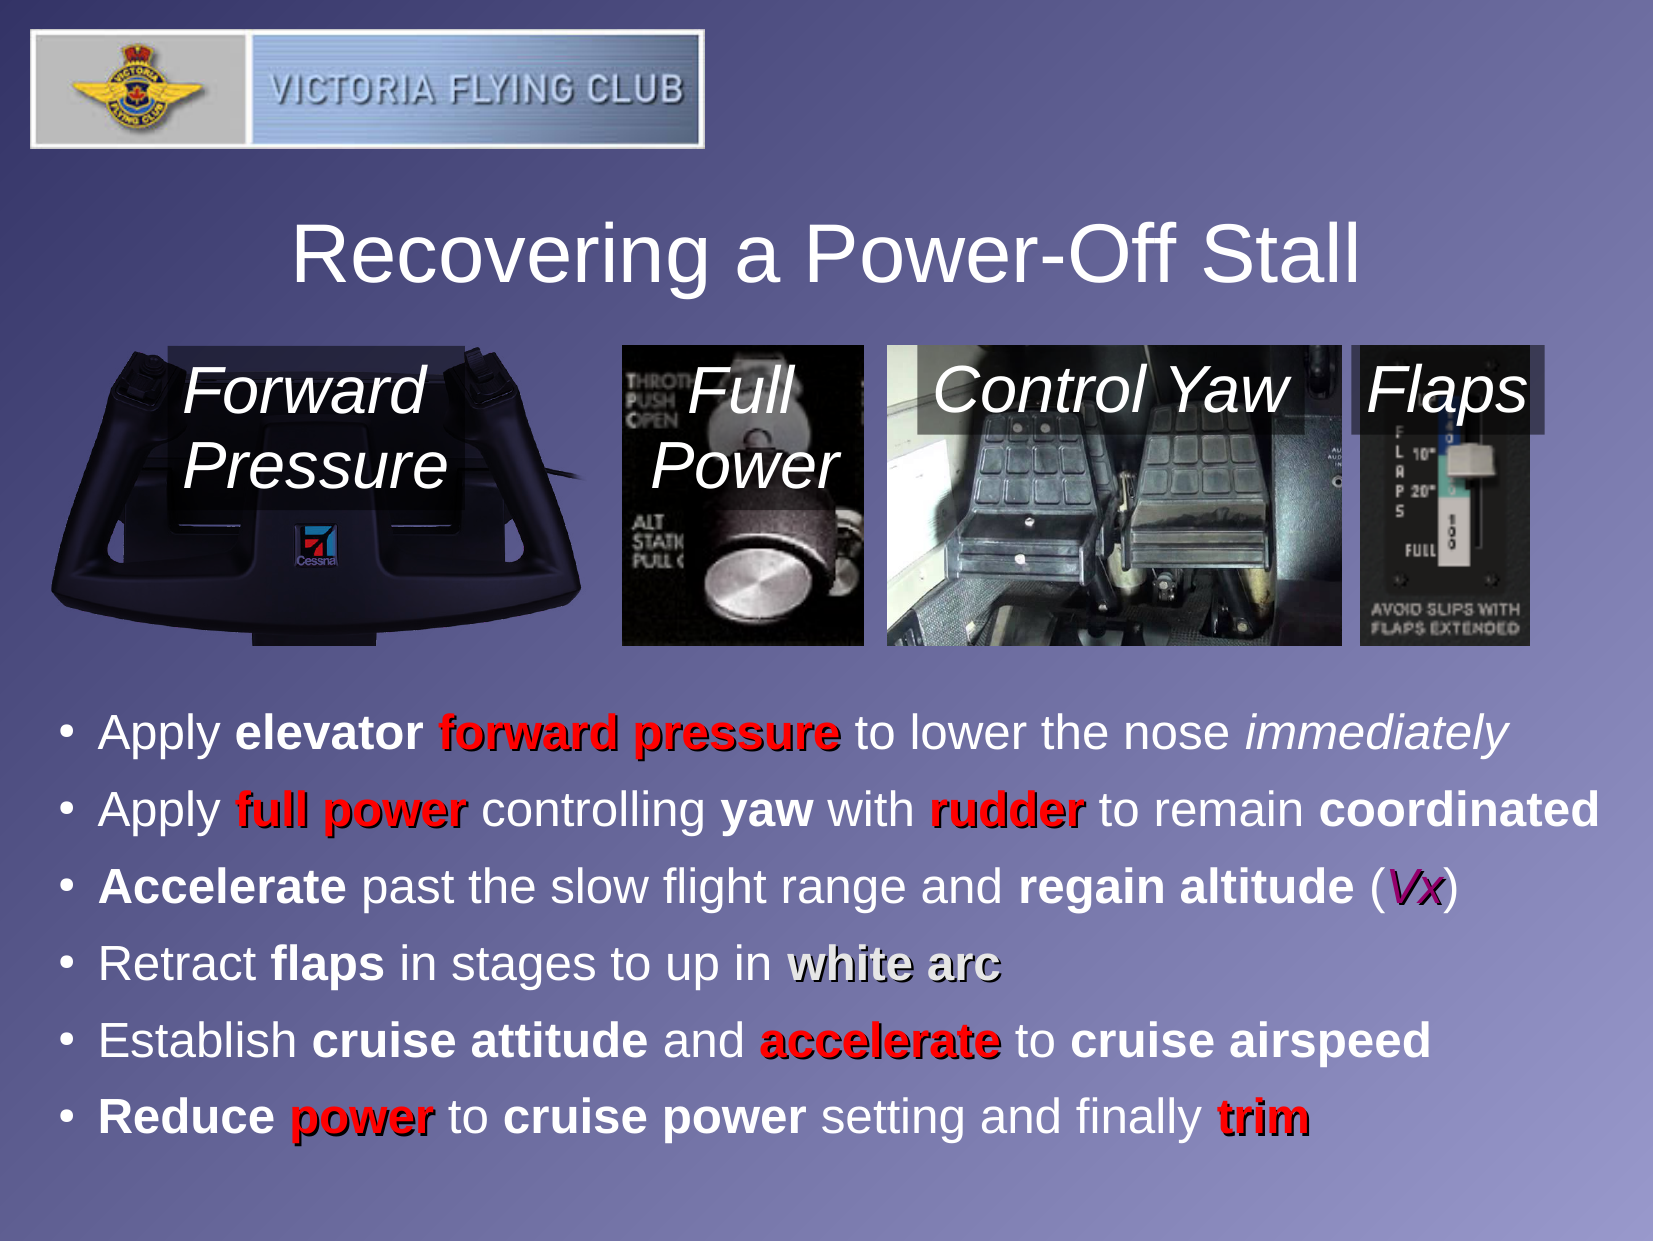

# Recovering a Power-Off Stall
Control Yaw
Flaps
 Full
Power
Forward
Pressure
Apply elevator forward pressure to lower the nose immediately
Apply full power controlling yaw with rudder to remain coordinated
Accelerate past the slow flight range and regain altitude (Vx)
Retract flaps in stages to up in white arc
Establish cruise attitude and accelerate to cruise airspeed
Reduce power to cruise power setting and finally trim